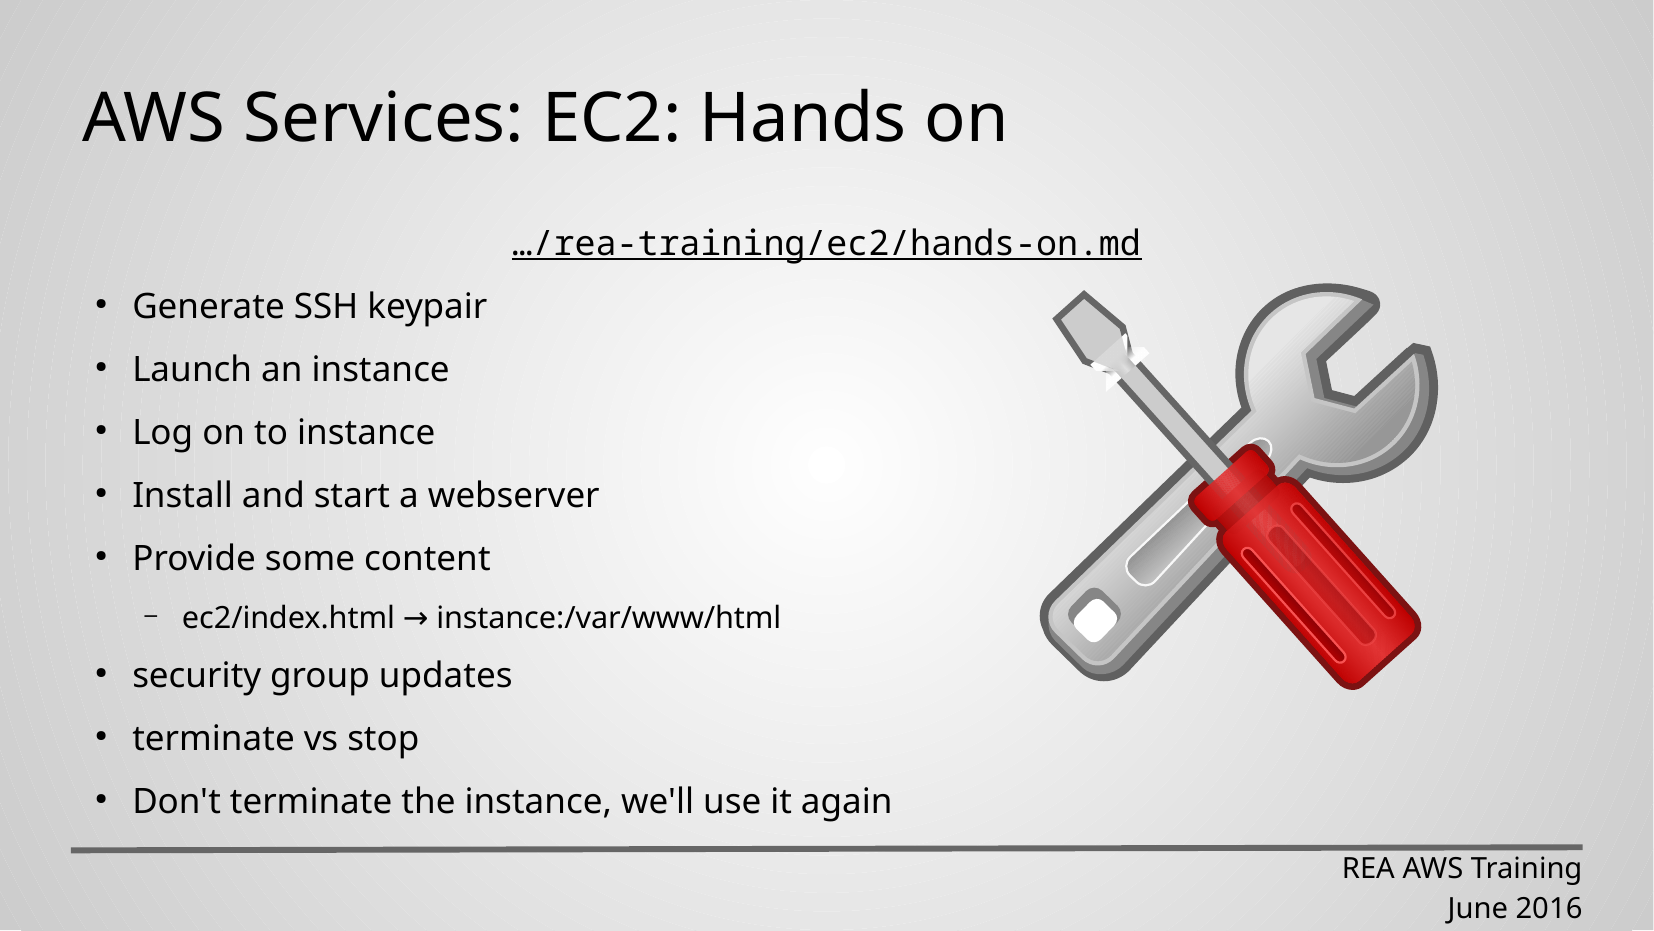

# AWS Services: EC2: Hands on
…/rea-training/ec2/hands-on.md
Generate SSH keypair
Launch an instance
Log on to instance
Install and start a webserver
Provide some content
ec2/index.html → instance:/var/www/html
security group updates
terminate vs stop
Don't terminate the instance, we'll use it again